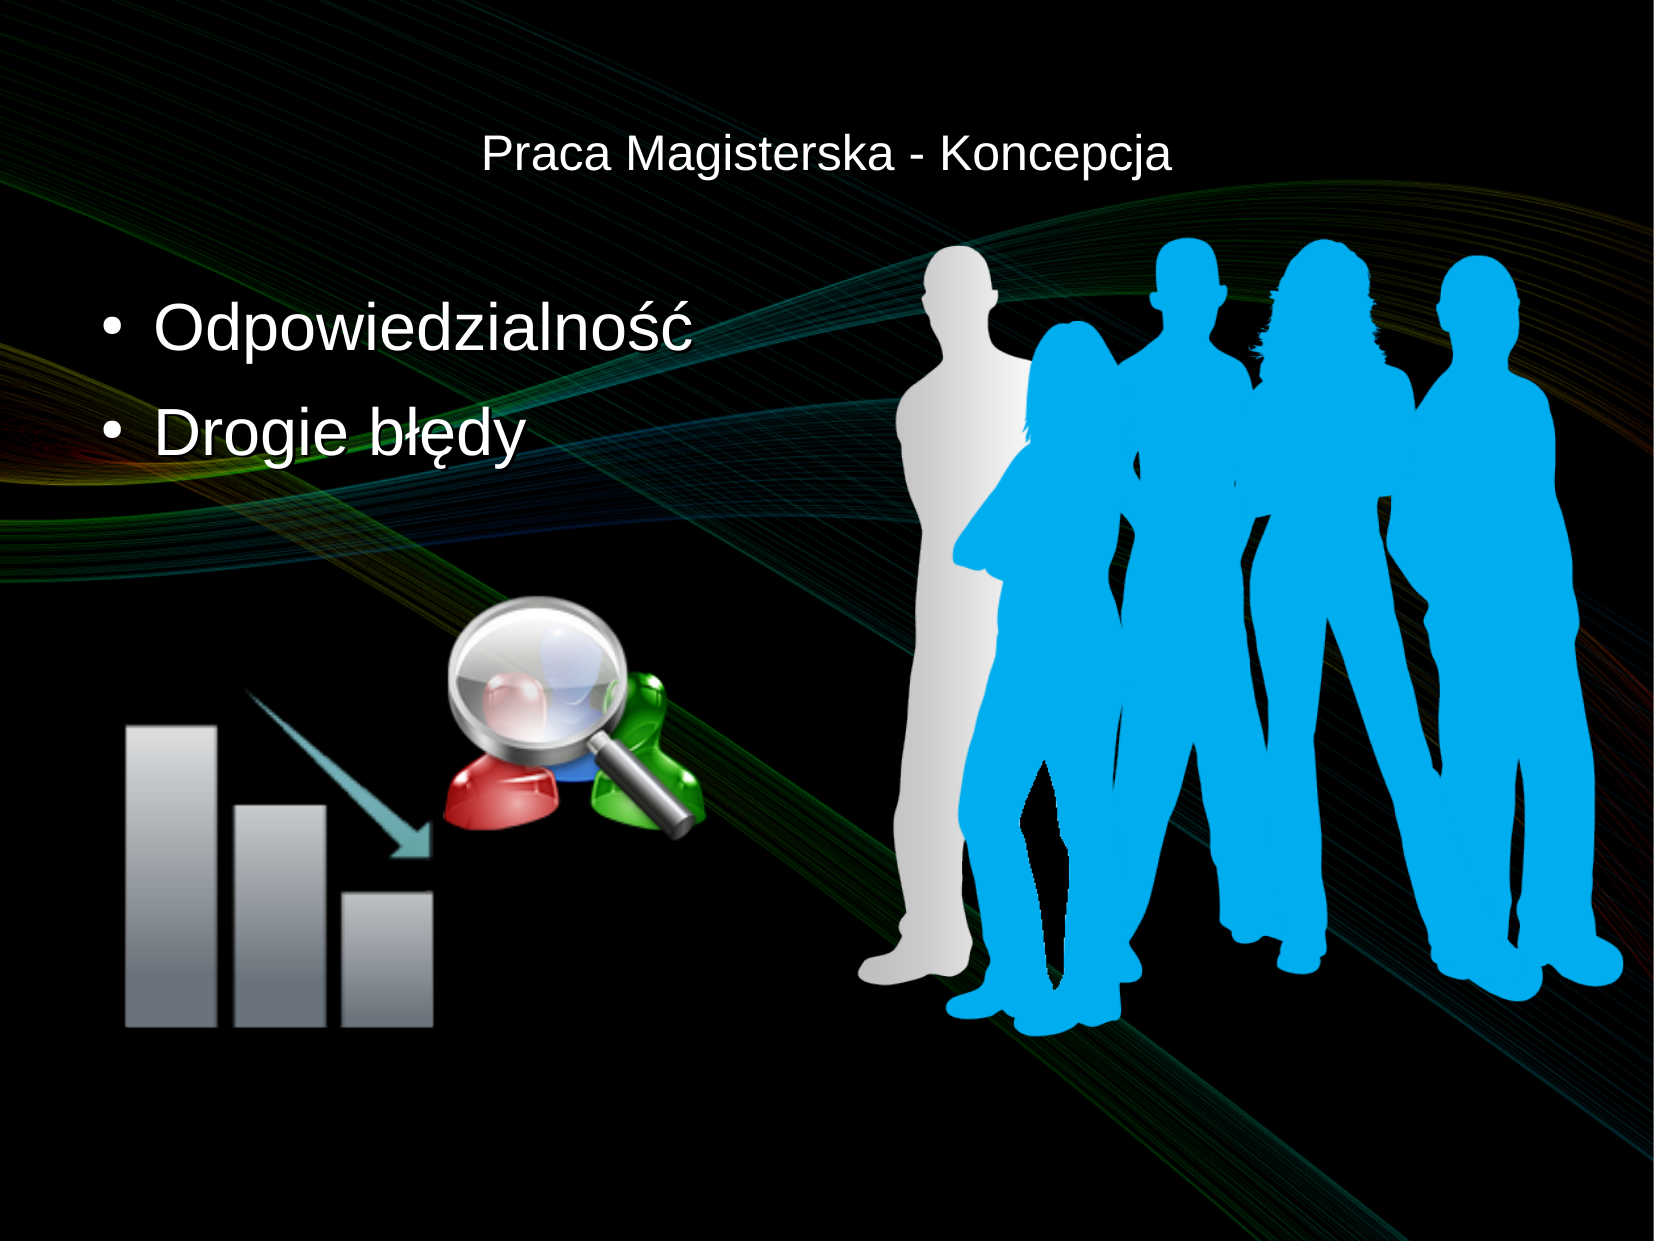

# Praca Magisterska - Koncepcja
Odpowiedzialność
Drogie błędy